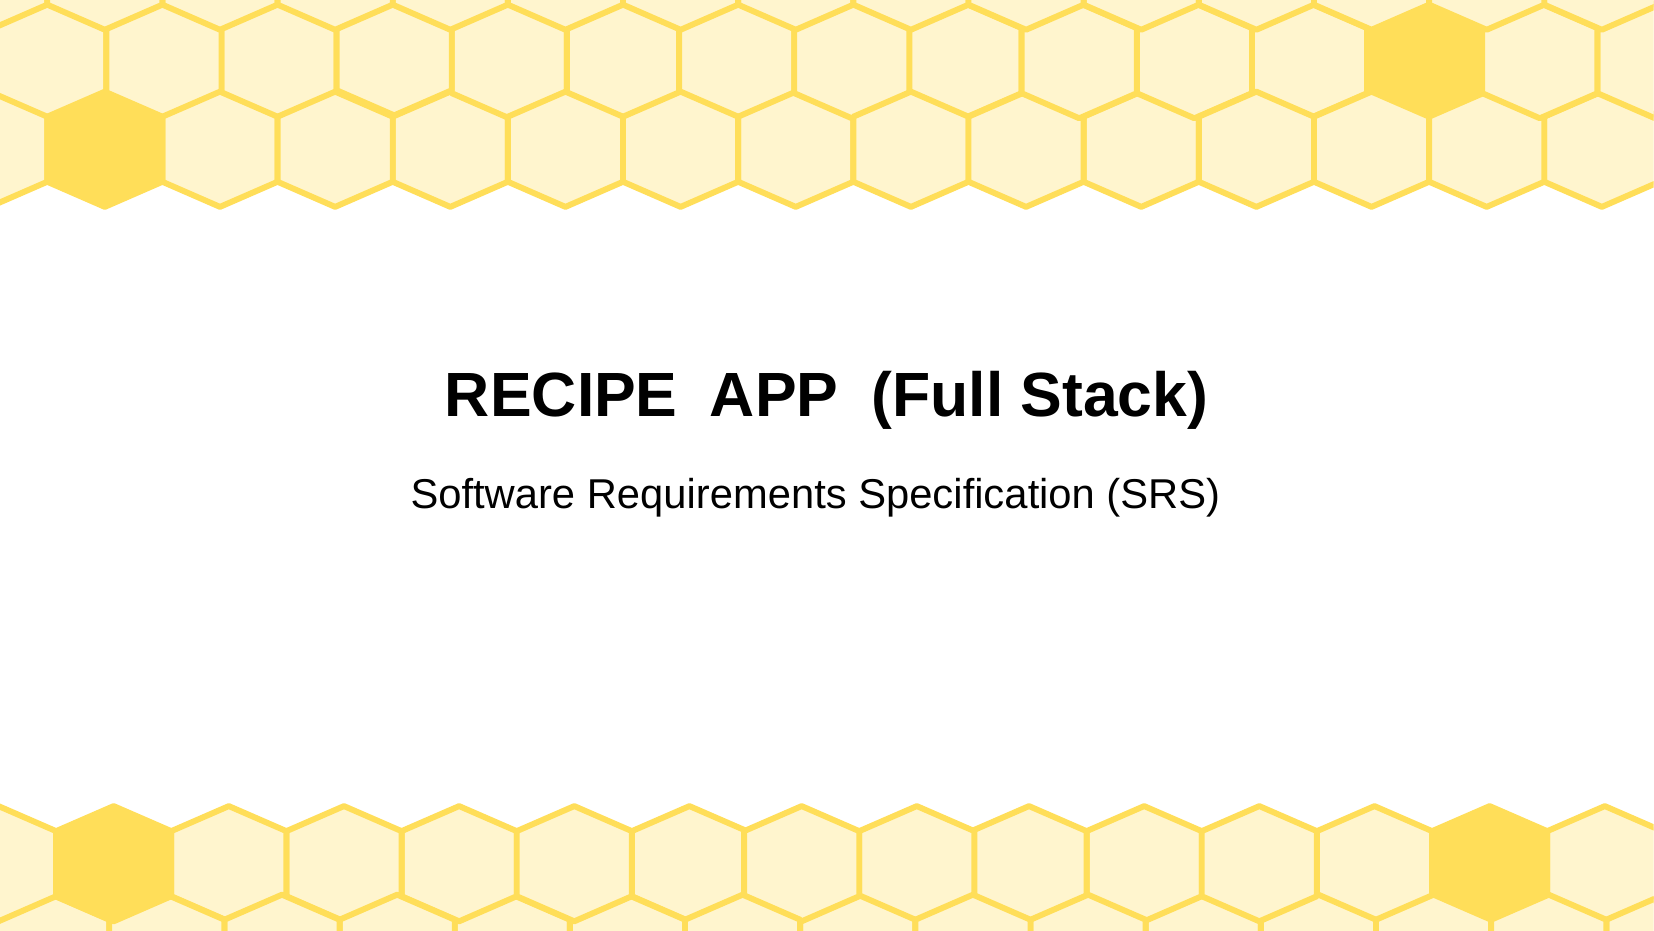

# RECIPE APP (Full Stack)
Software Requirements Specification (SRS)